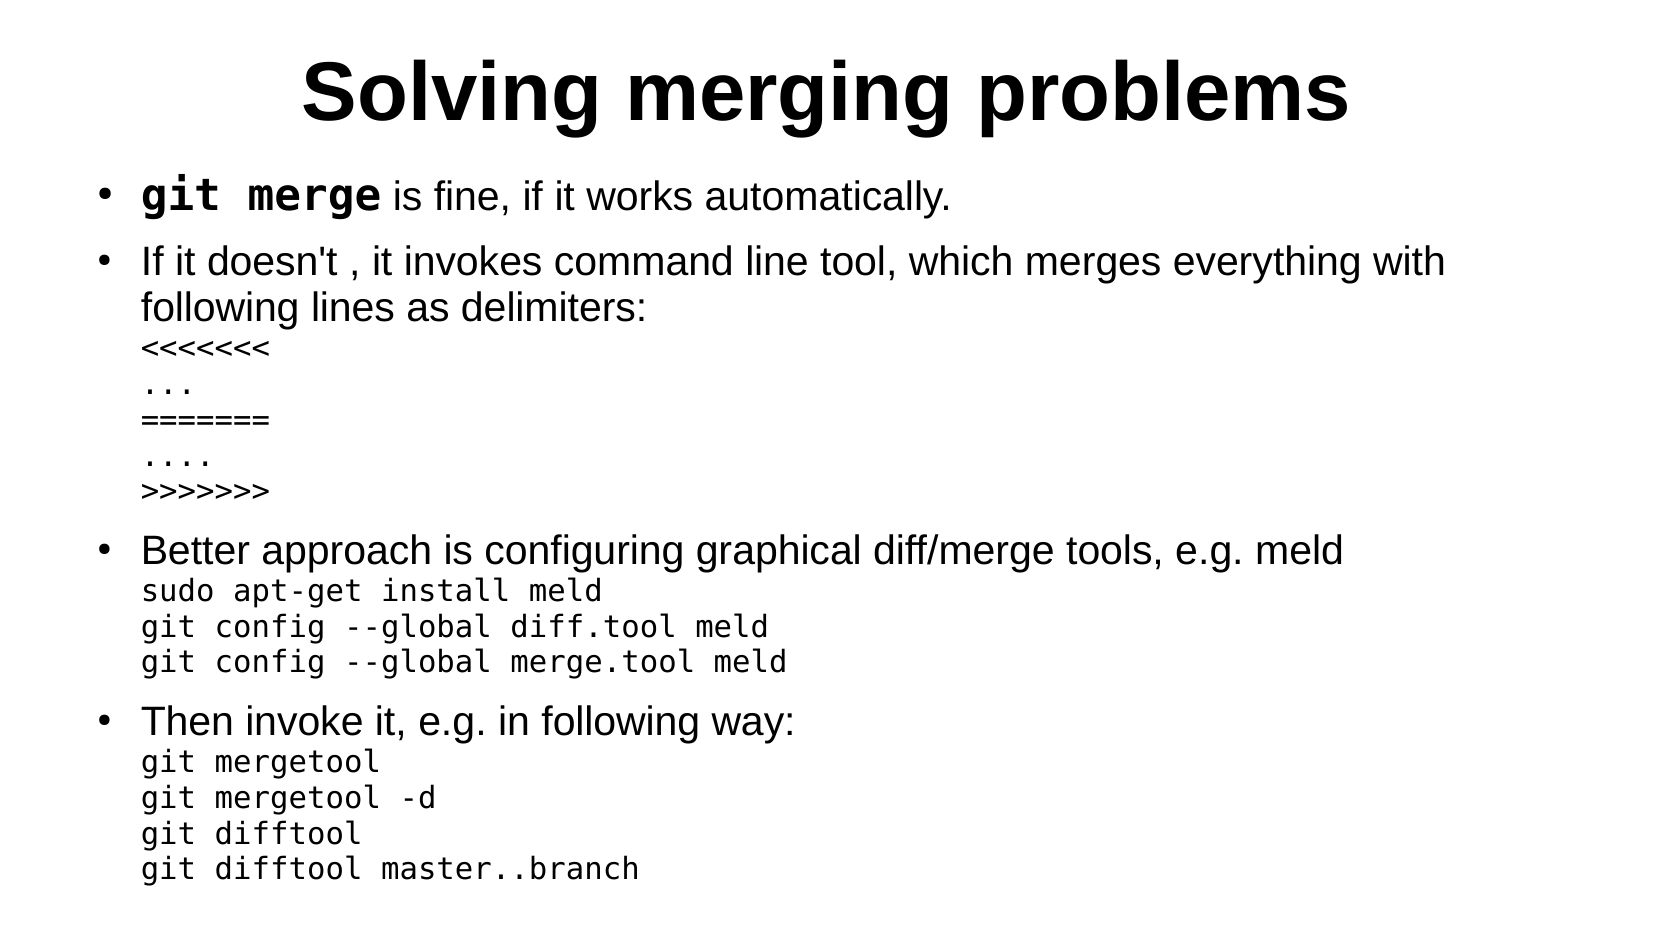

# Solving merging problems
git merge is fine, if it works automatically.
If it doesn't , it invokes command line tool, which merges everything with following lines as delimiters:
<<<<<<<
...
=======
....
>>>>>>>
Better approach is configuring graphical diff/merge tools, e.g. meld
sudo apt-get install meld
git config --global diff.tool meld
git config --global merge.tool meld
Then invoke it, e.g. in following way:
git mergetool
git mergetool -d
git difftool
git difftool master..branch